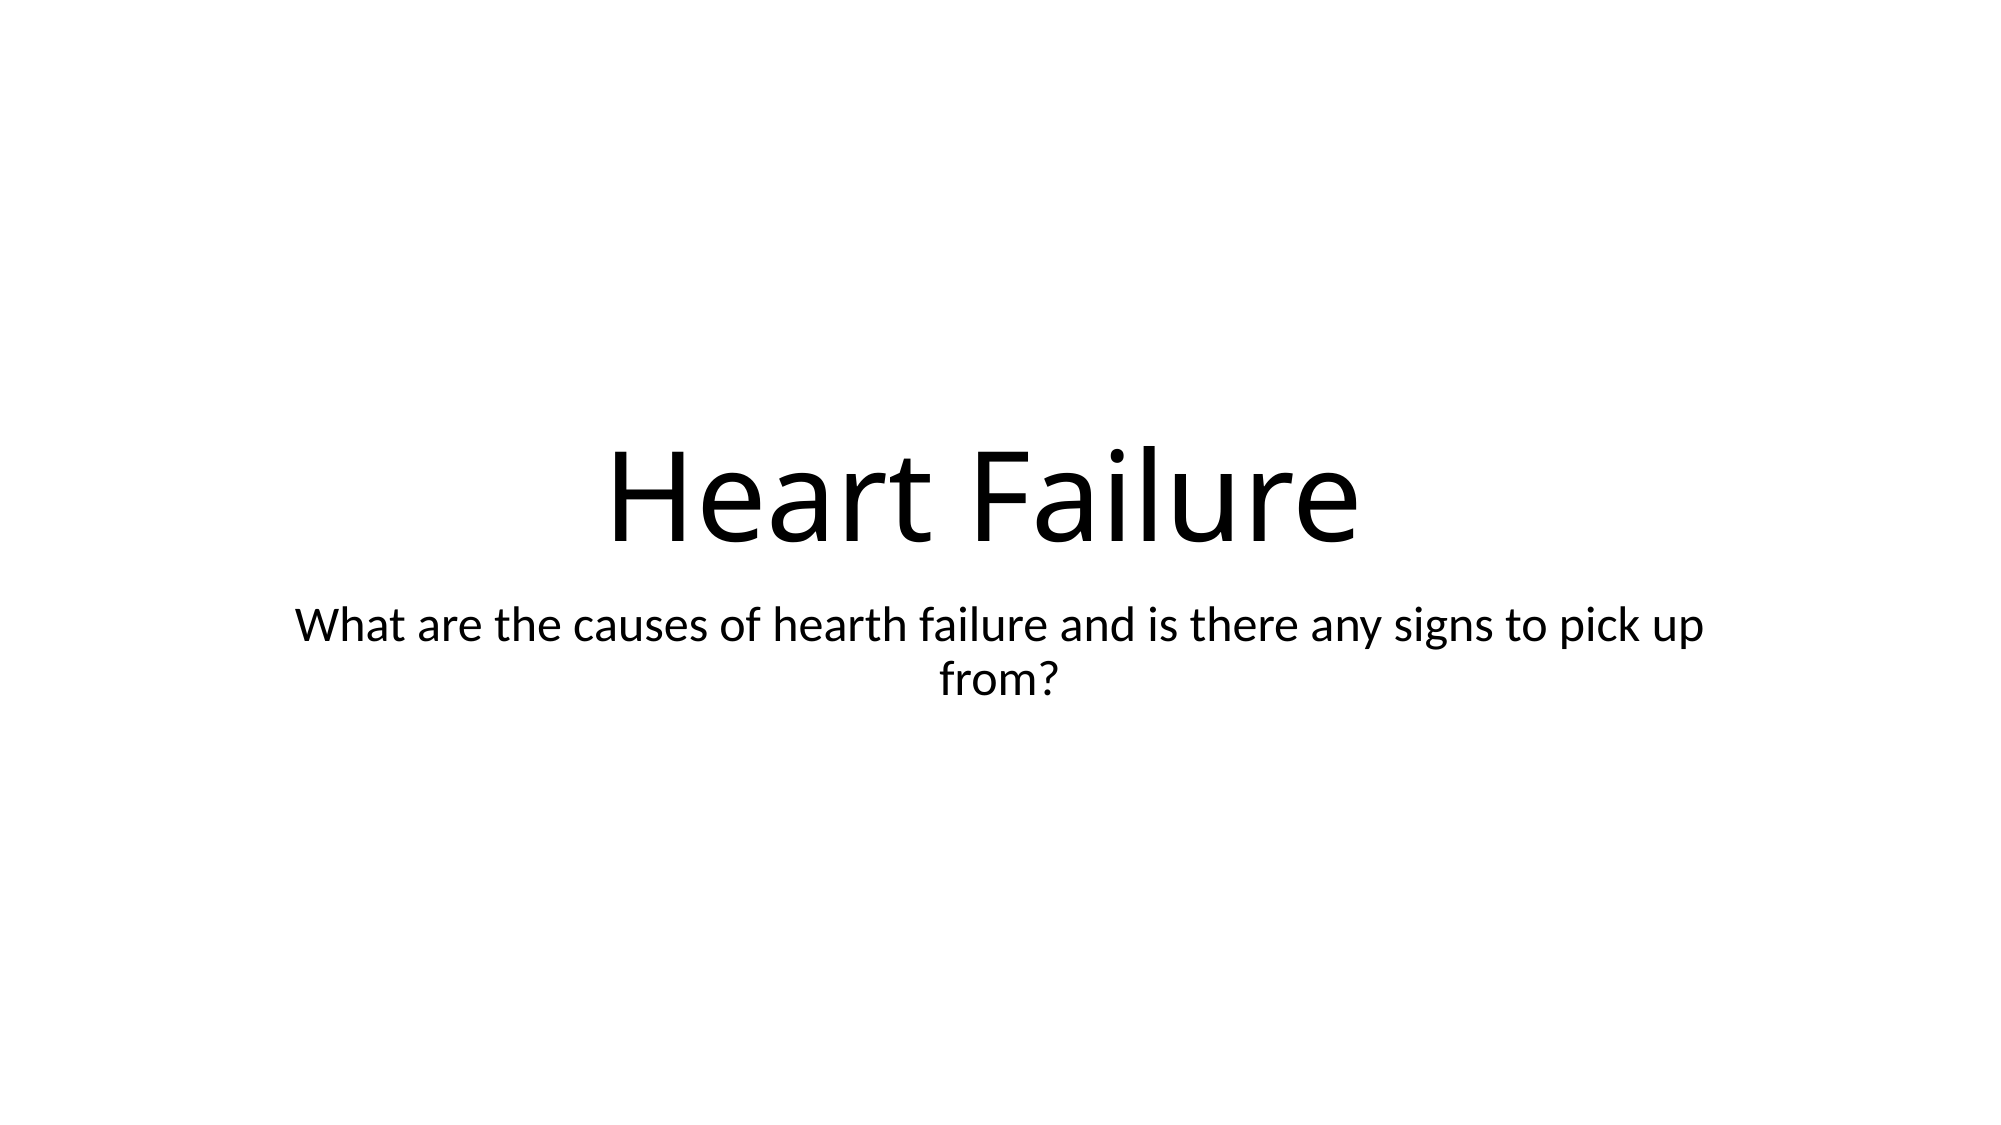

# Heart Failure
What are the causes of hearth failure and is there any signs to pick up from?